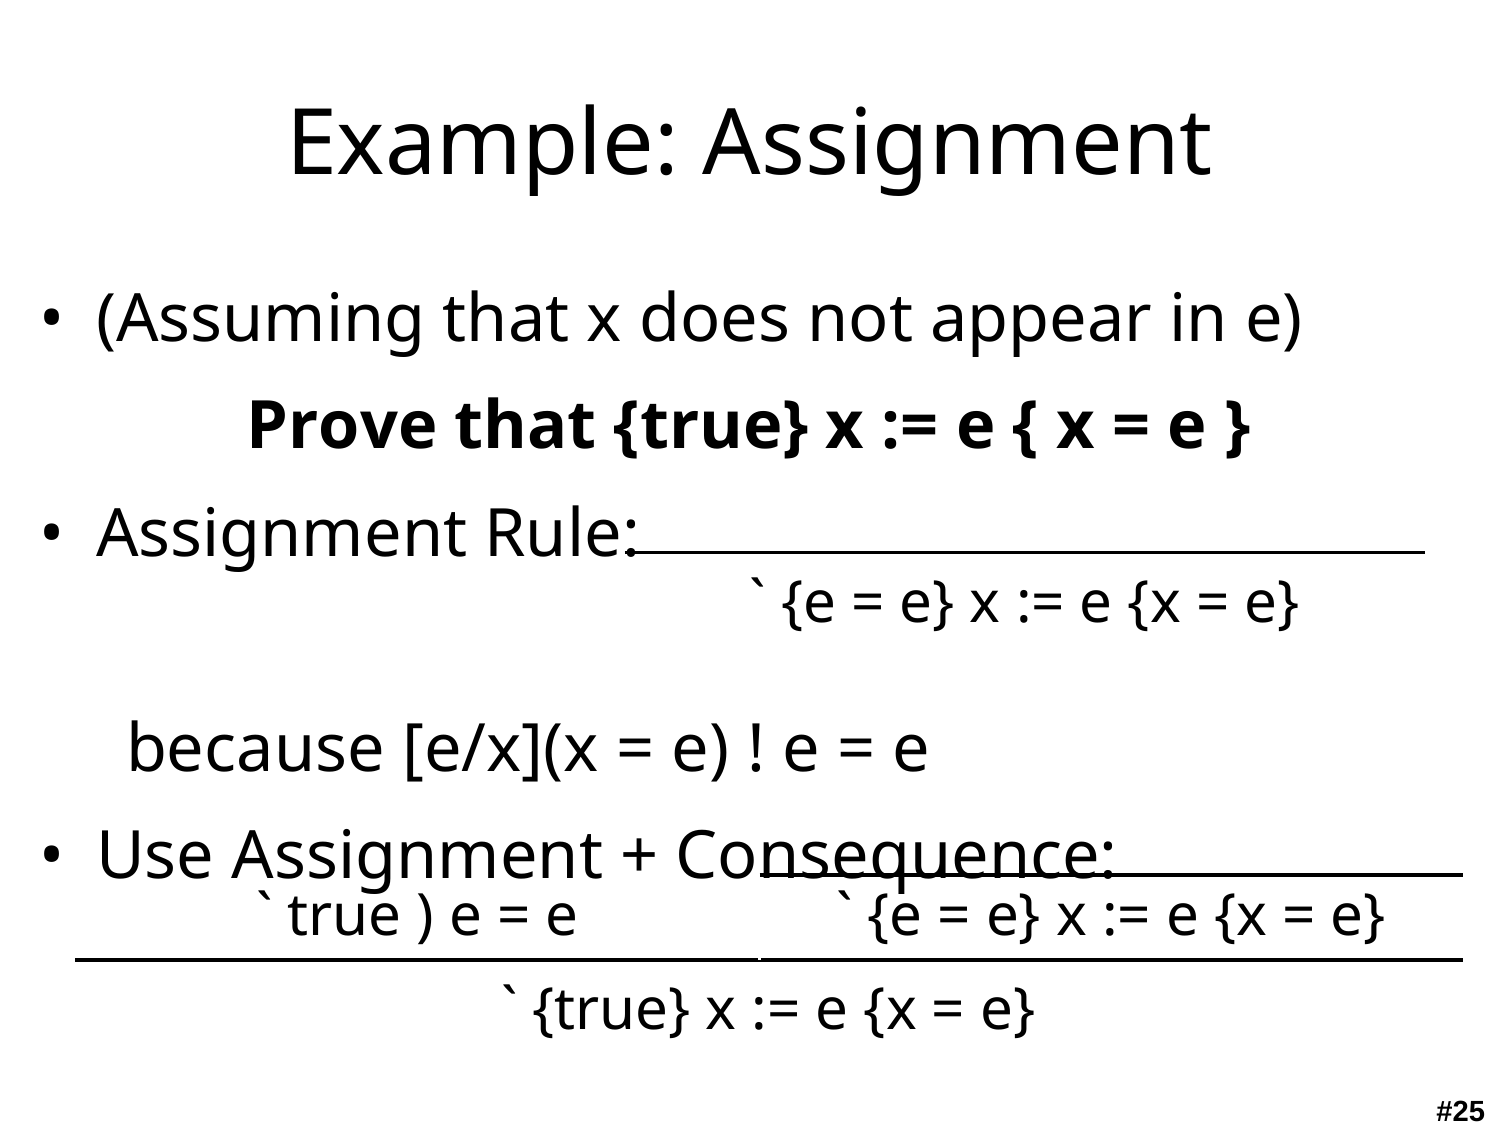

# Example: Assignment
(Assuming that x does not appear in e)
 Prove that {true} x := e { x = e }
Assignment Rule:
 because [e/x](x = e) ! e = e
Use Assignment + Consequence:
` {e = e} x := e {x = e}
` true ) e = e
` {e = e} x := e {x = e}
` {true} x := e {x = e}
25